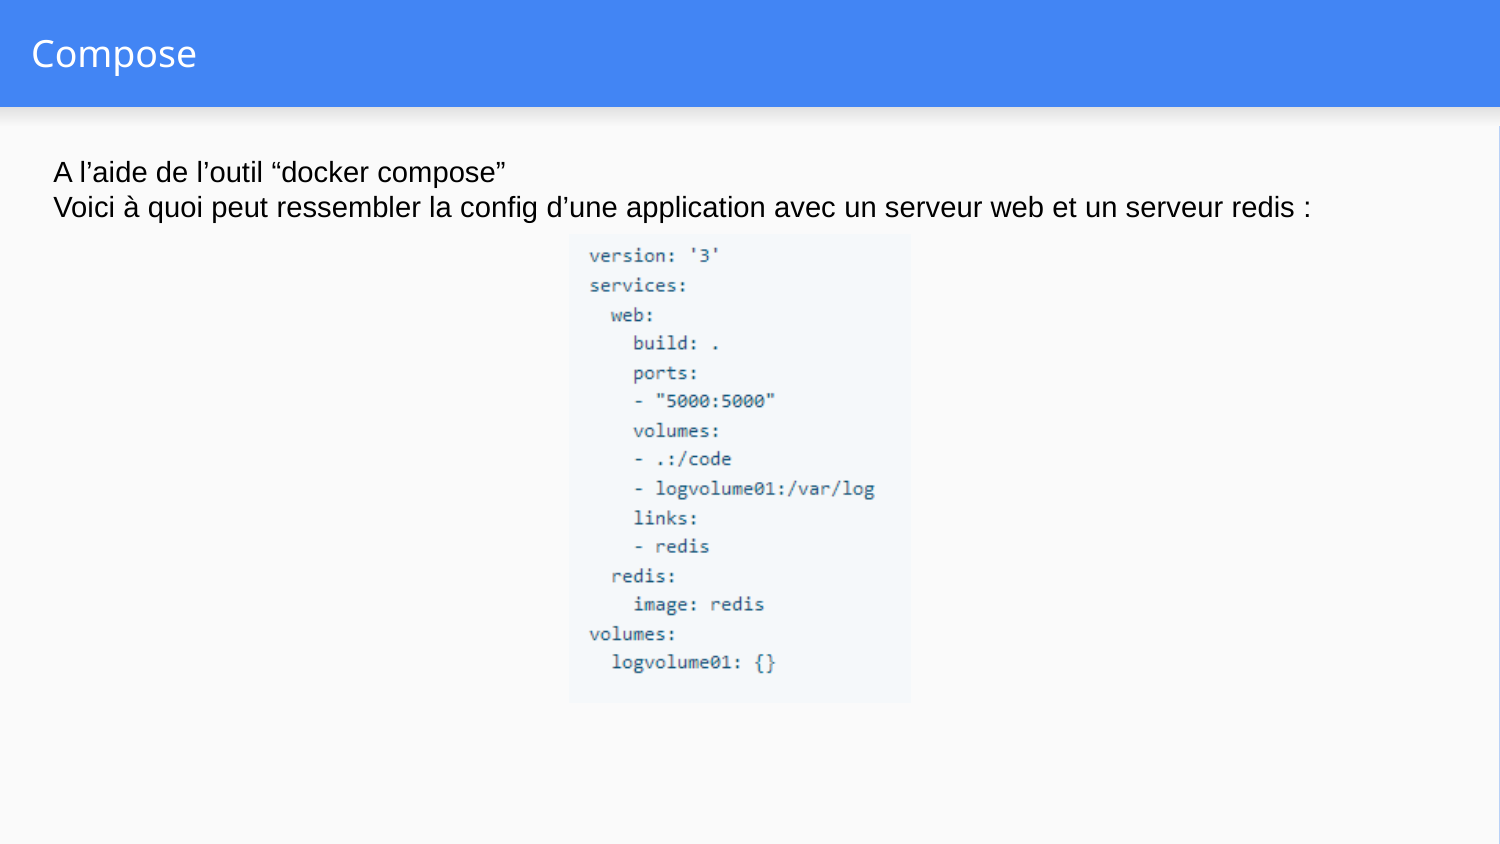

# Compose
A l’aide de l’outil “docker compose”
Voici à quoi peut ressembler la config d’une application avec un serveur web et un serveur redis :